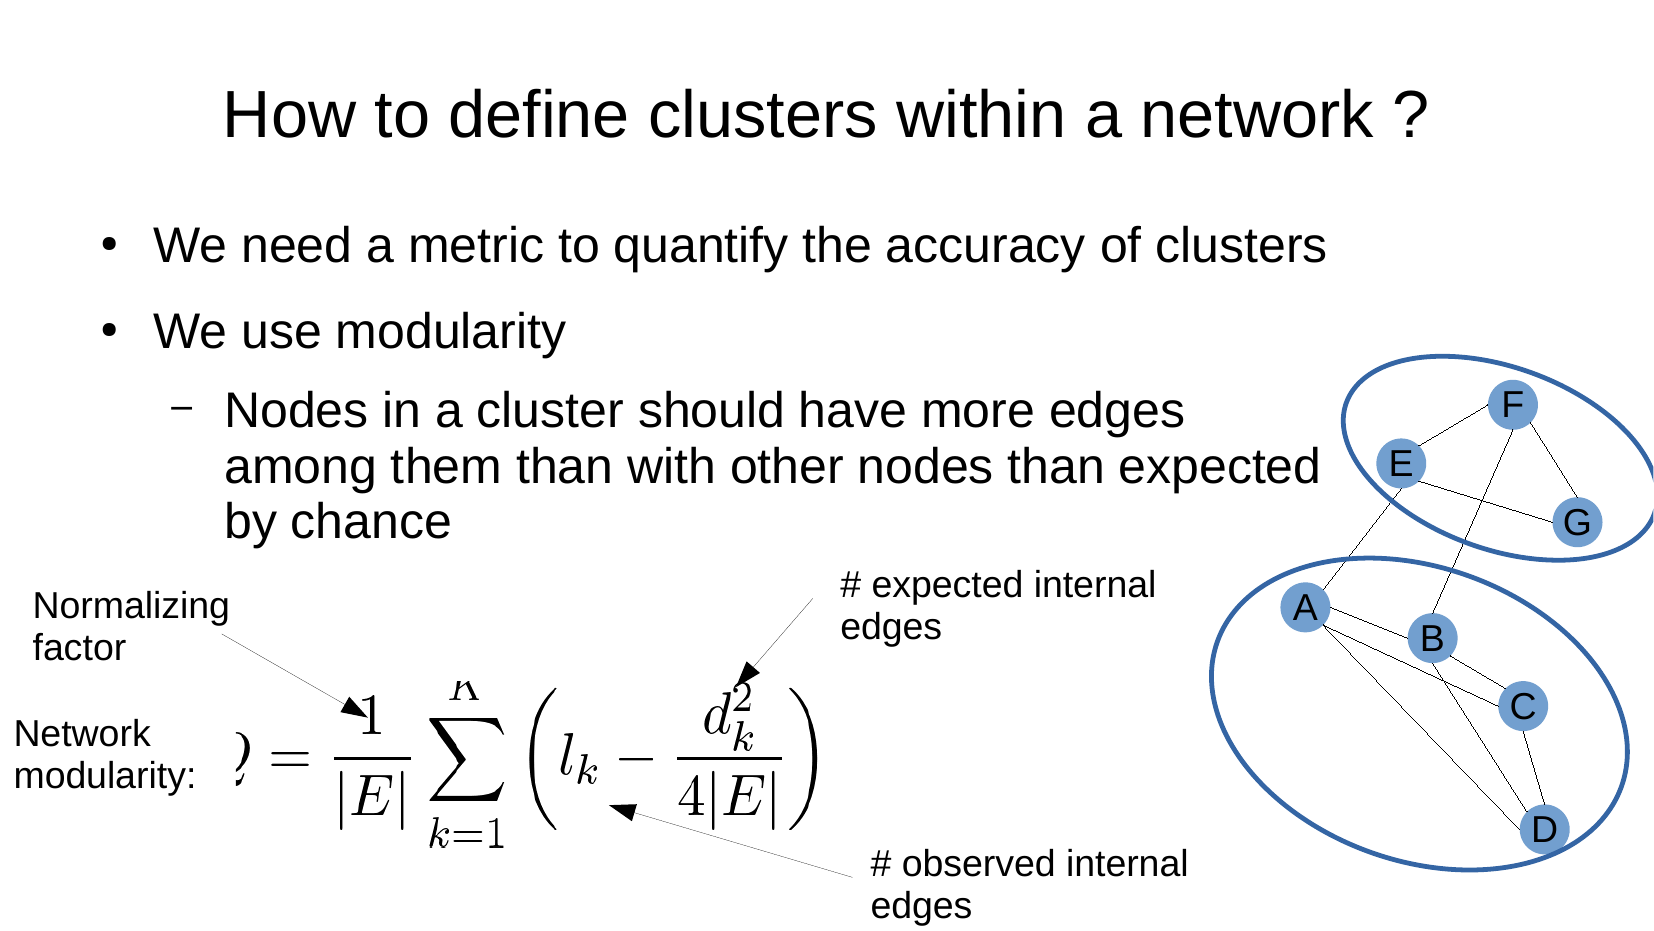

# How to define clusters within a network ?
We need a metric to quantify the accuracy of clusters
We use modularity
Nodes in a cluster should have more edges among them than with other nodes than expected by chance
F
E
G
# expected internal edges
Normalizing factor
A
B
C
Network modularity:
D
# observed internal edges